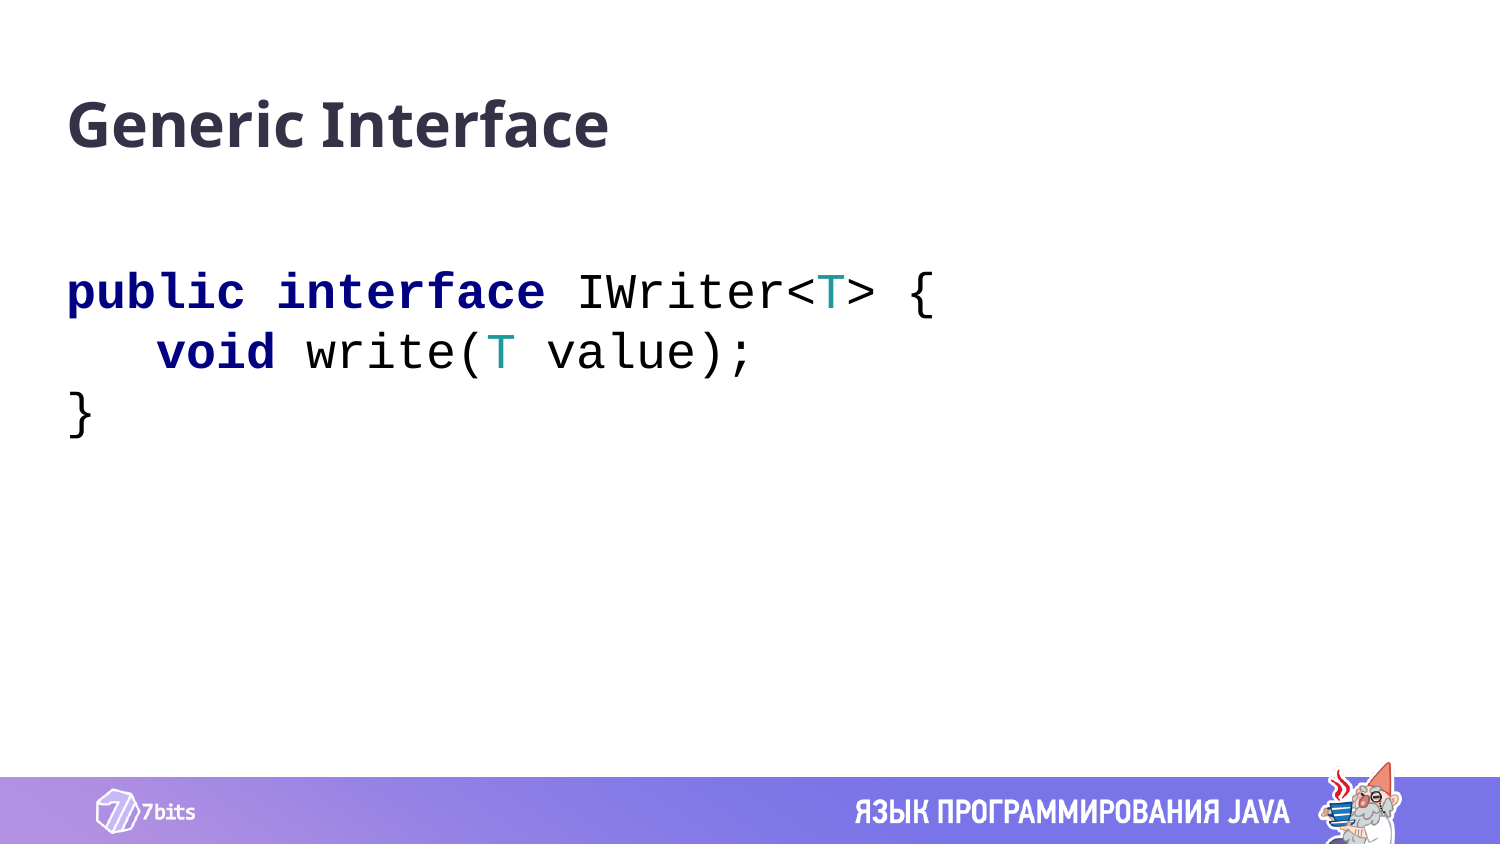

# Generic Interface
public interface IWriter<T> {
 void write(T value);
}